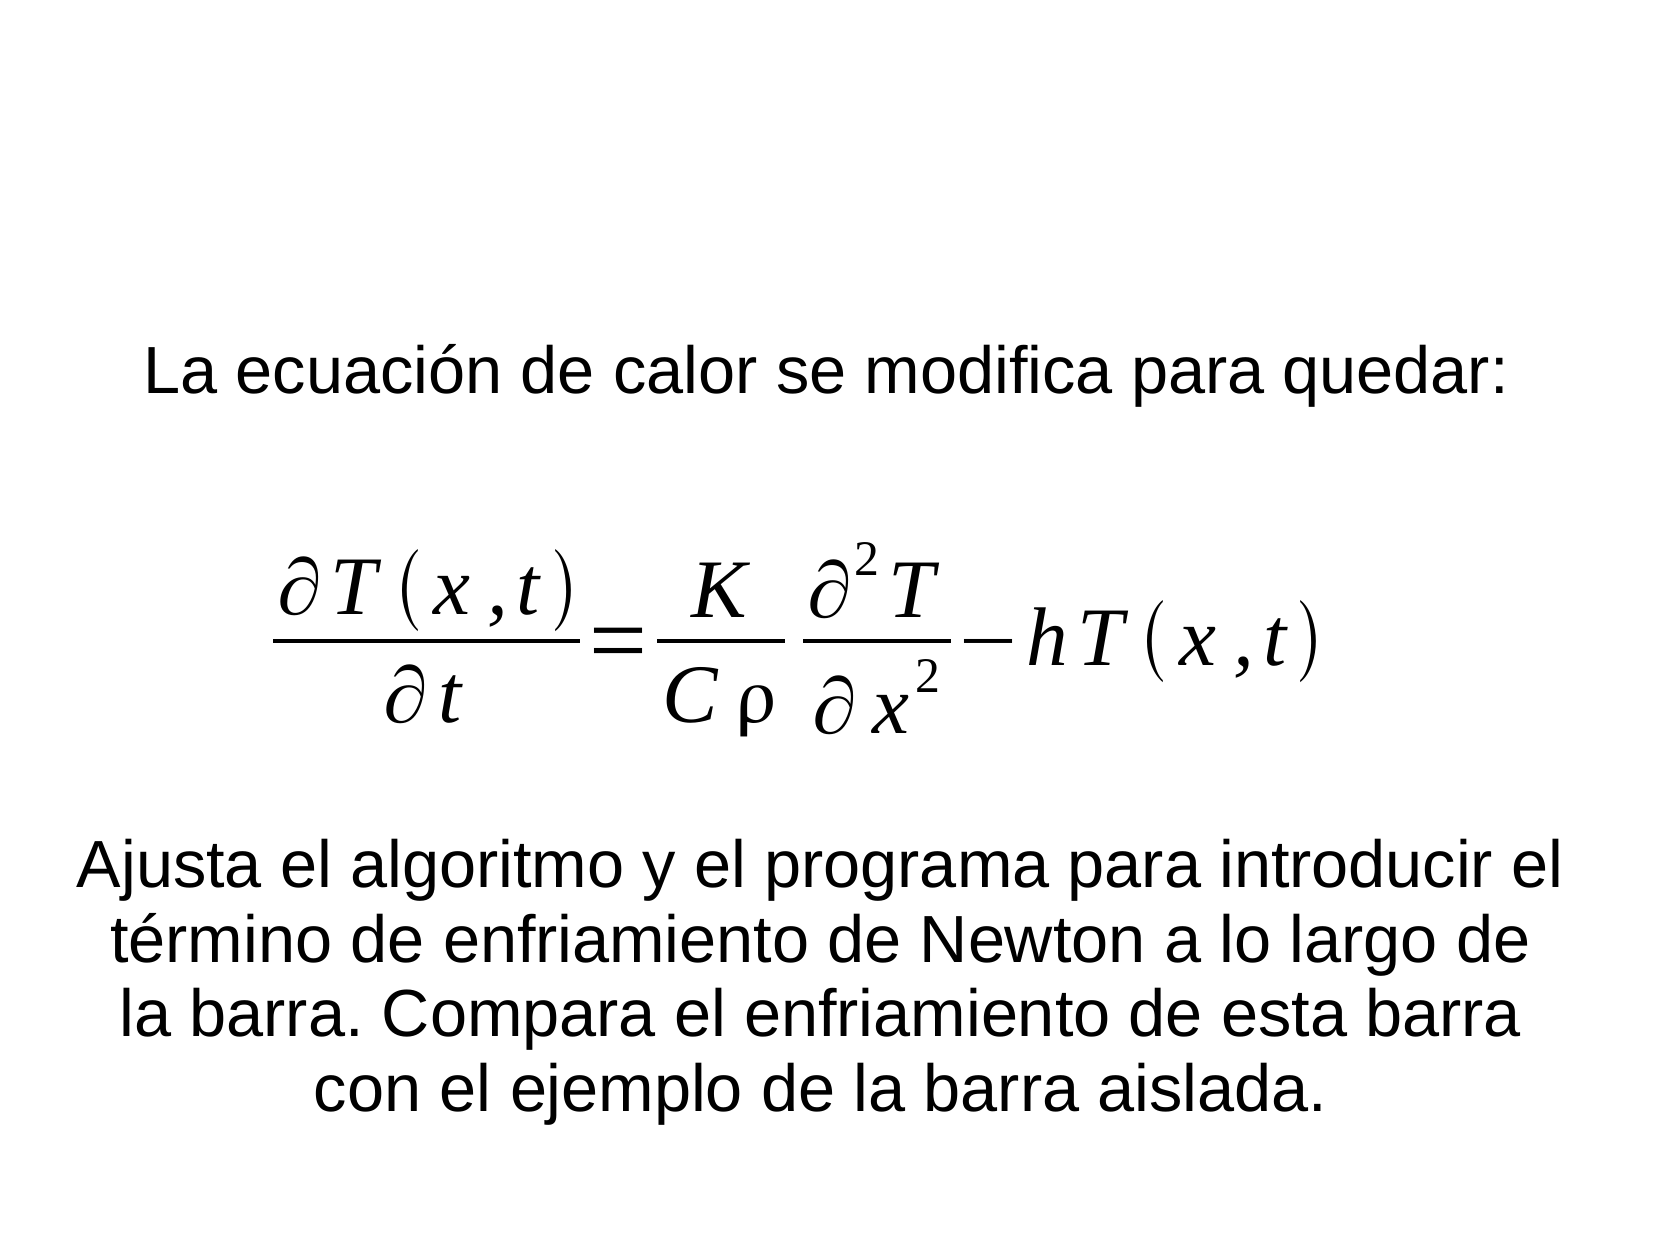

#
La ecuación de calor se modifica para quedar:
Ajusta el algoritmo y el programa para introducir el término de enfriamiento de Newton a lo largo de la barra. Compara el enfriamiento de esta barra con el ejemplo de la barra aislada.